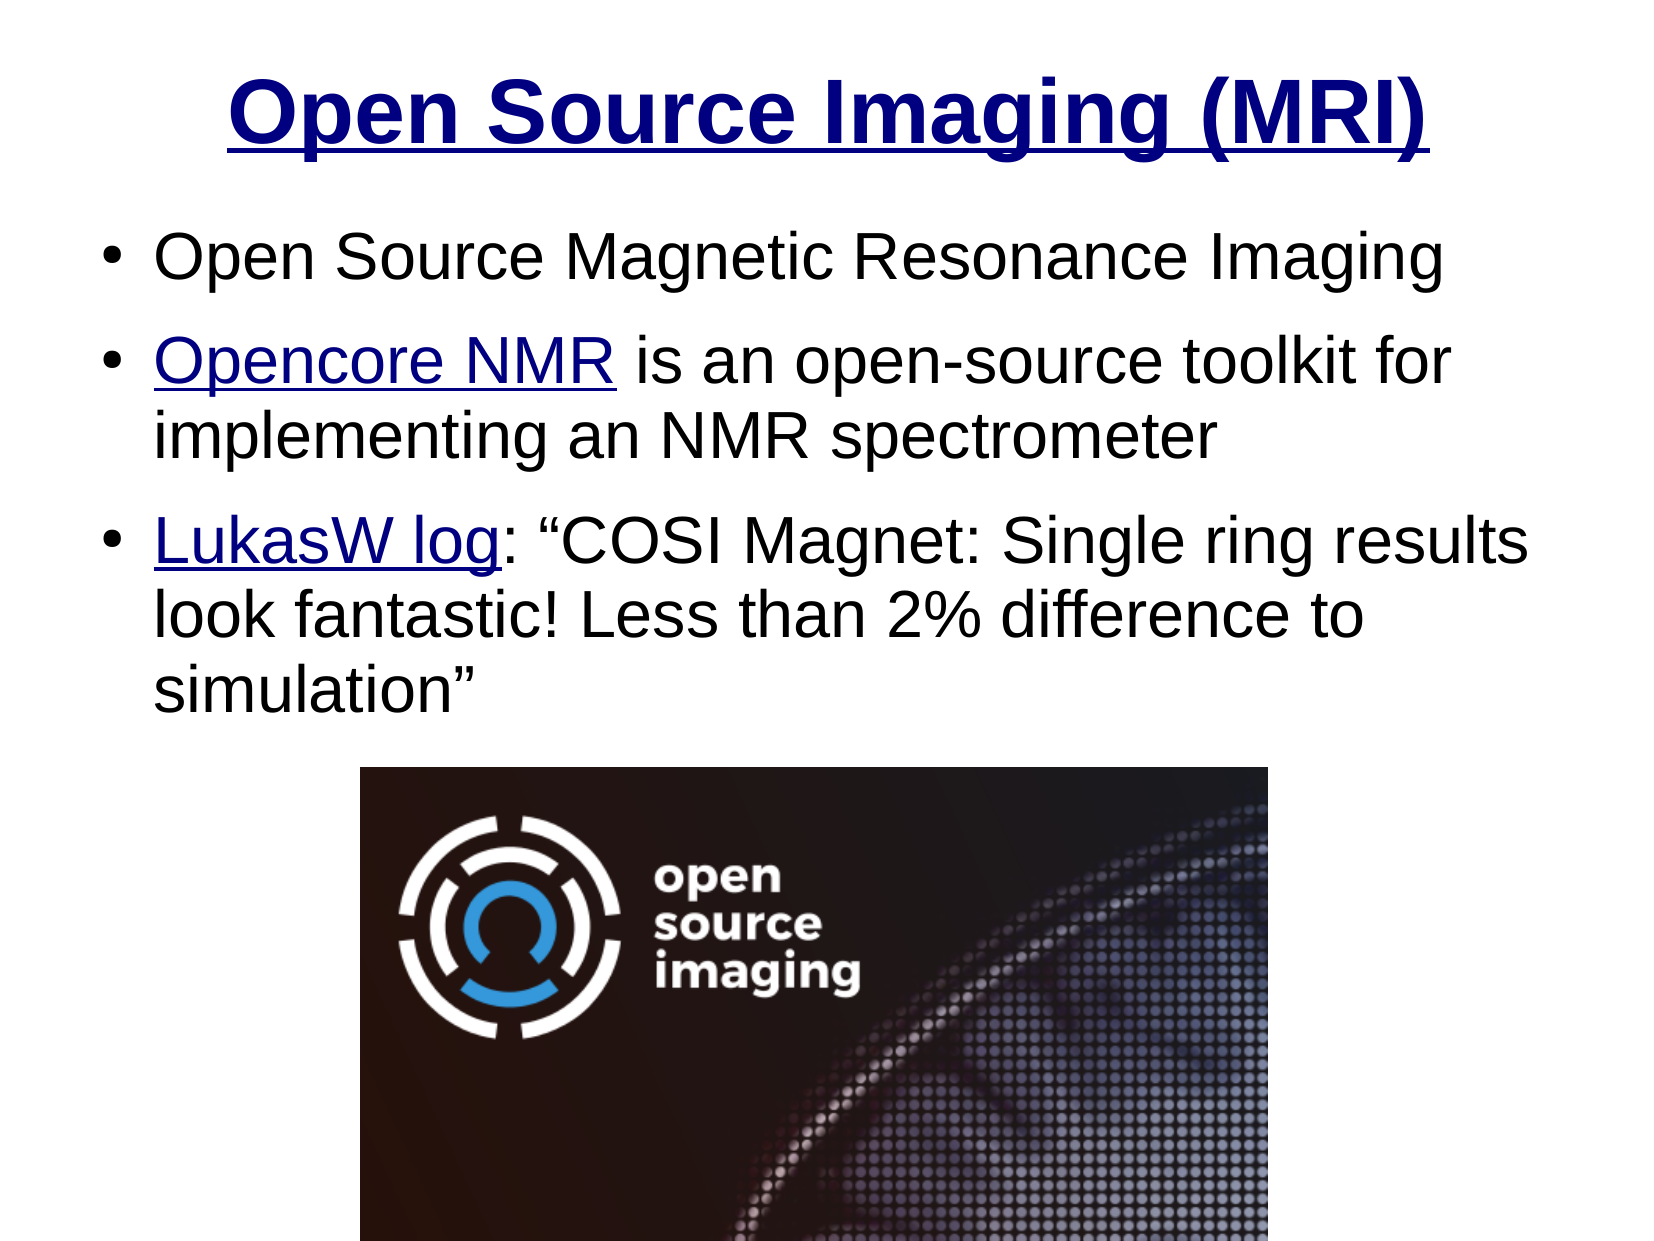

# Open Source Imaging (MRI)
Open Source Magnetic Resonance Imaging
Opencore NMR is an open-source toolkit for implementing an NMR spectrometer
LukasW log: “COSI Magnet: Single ring results look fantastic! Less than 2% difference to simulation”